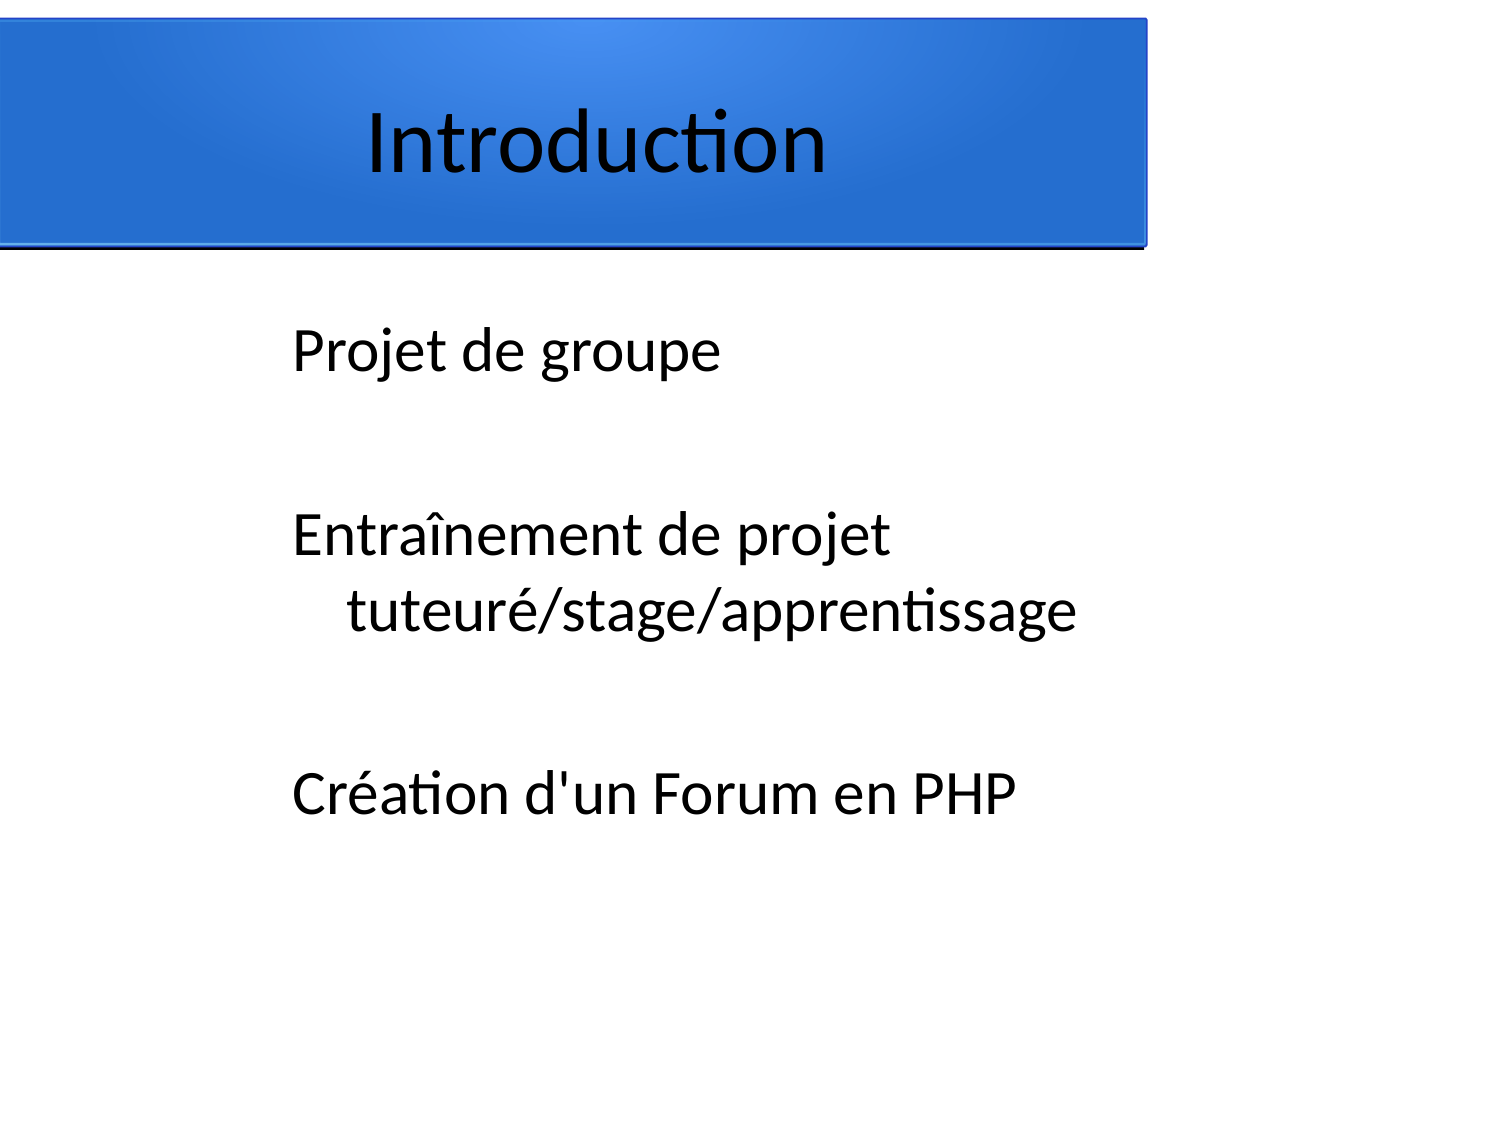

# Introduction
Projet de groupe
Entraînement de projet tuteuré/stage/apprentissage
Création d'un Forum en PHP